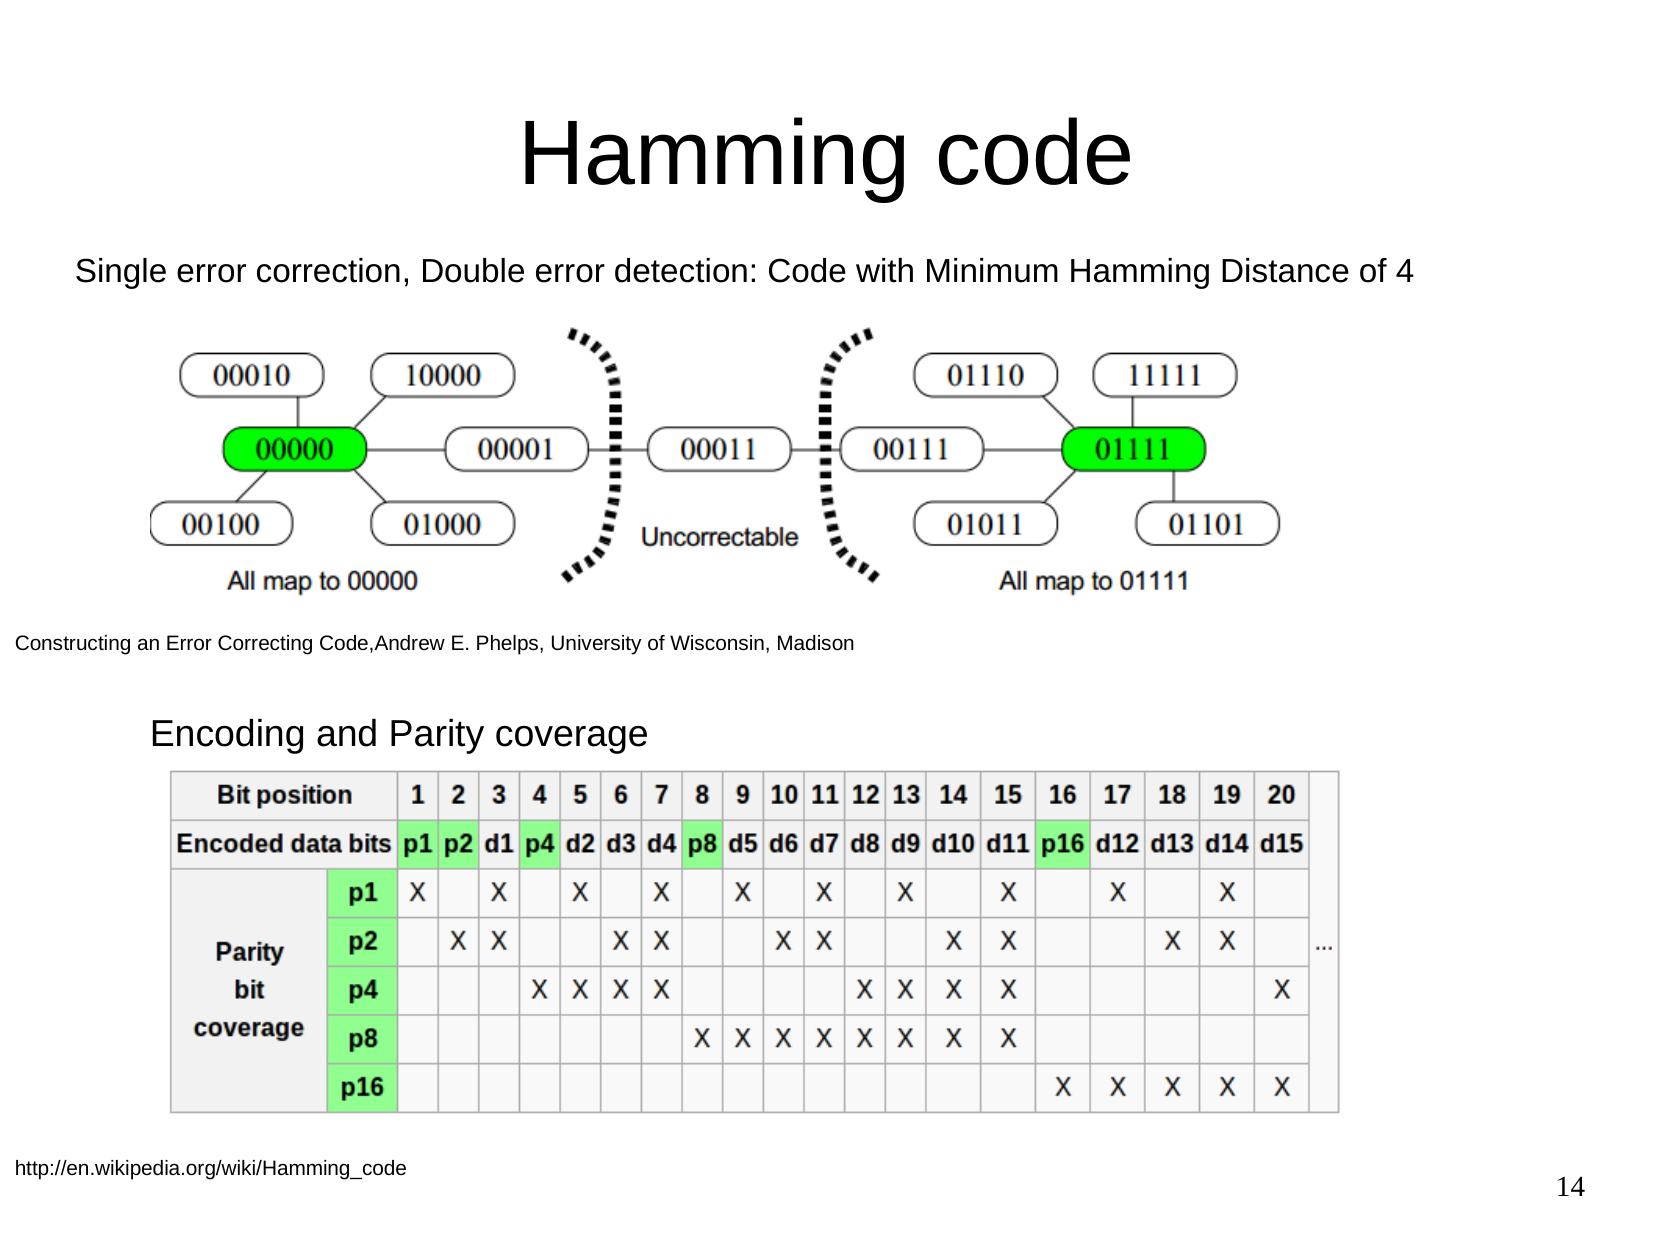

# Hamming code
Single error correction, Double error detection: Code with Minimum Hamming Distance of 4
Constructing an Error Correcting Code,Andrew E. Phelps, University of Wisconsin, Madison
Encoding and Parity coverage
http://en.wikipedia.org/wiki/Hamming_code
14